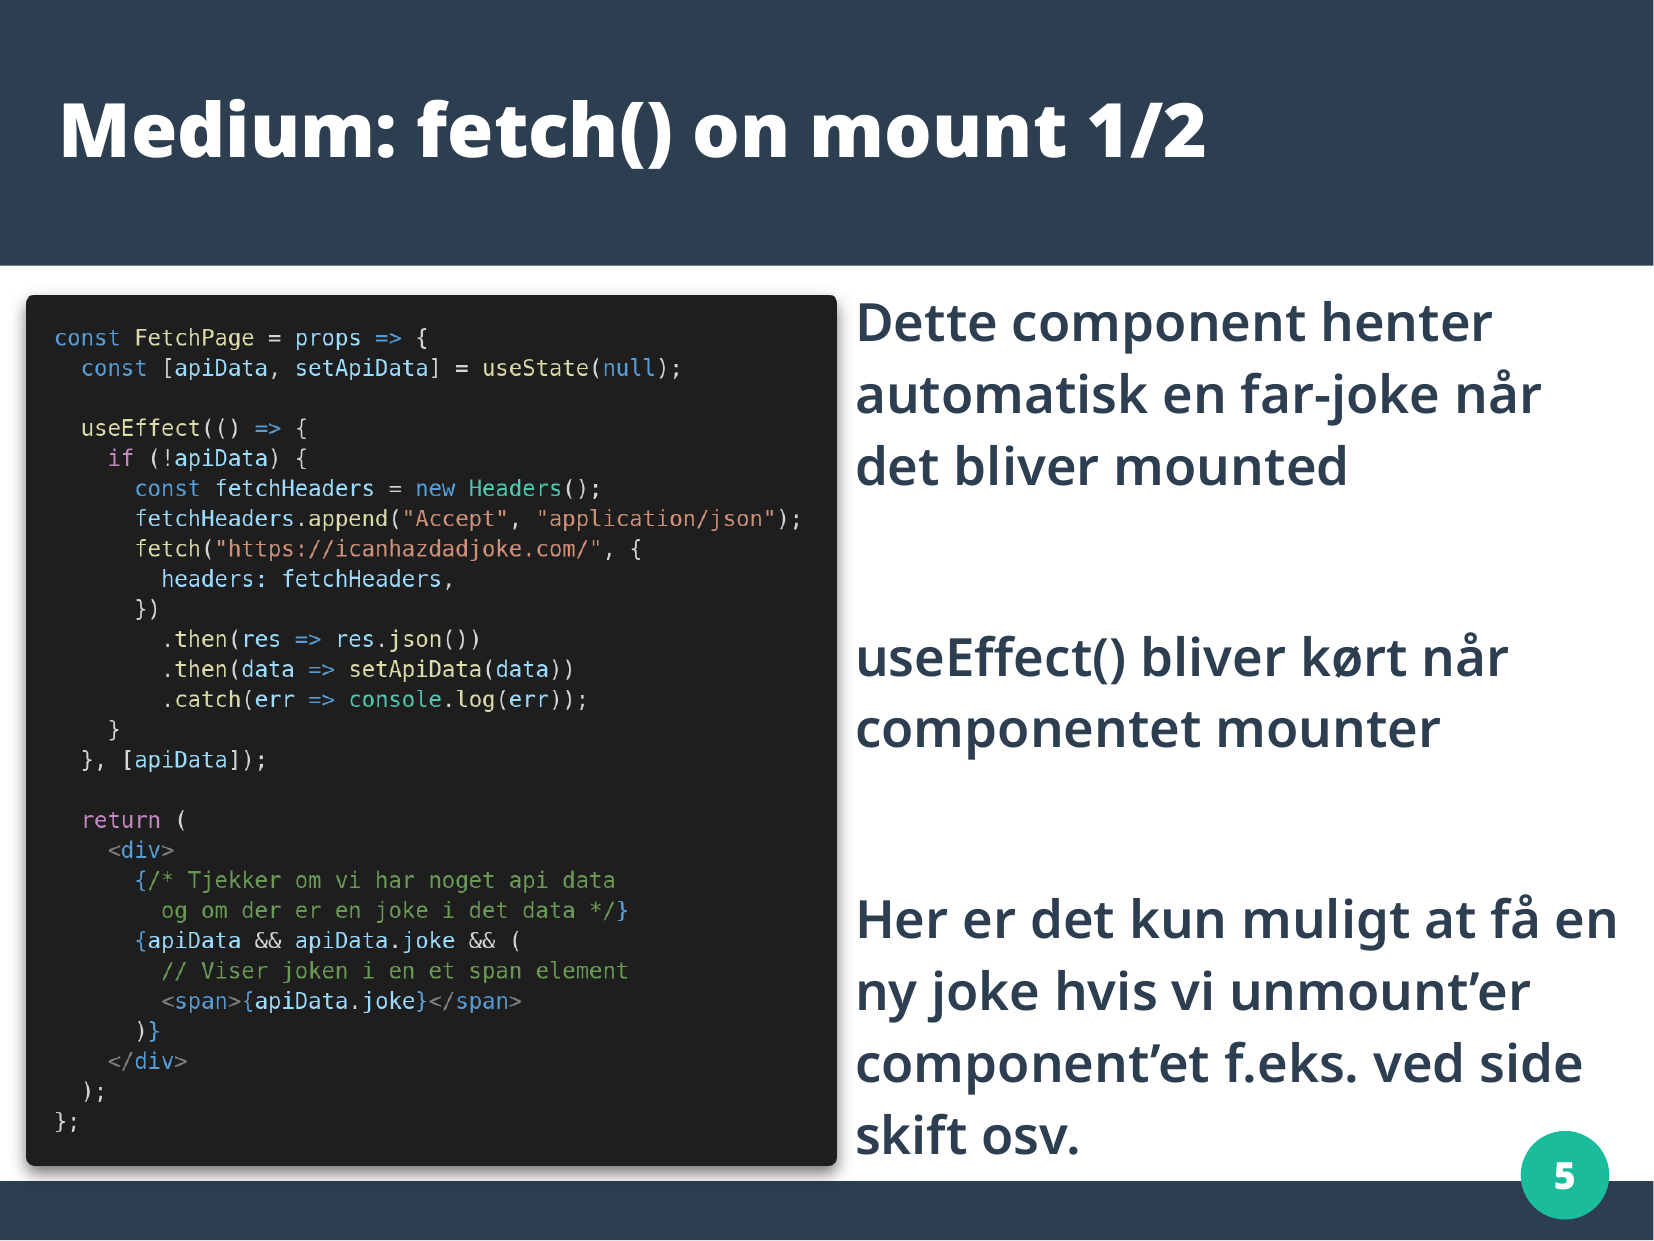

# Medium: fetch() on mount 1/2
Dette component henter automatisk en far-joke når det bliver mounted
useEffect() bliver kørt når componentet mounter
Her er det kun muligt at få en ny joke hvis vi unmount’er component’et f.eks. ved side skift osv.
5